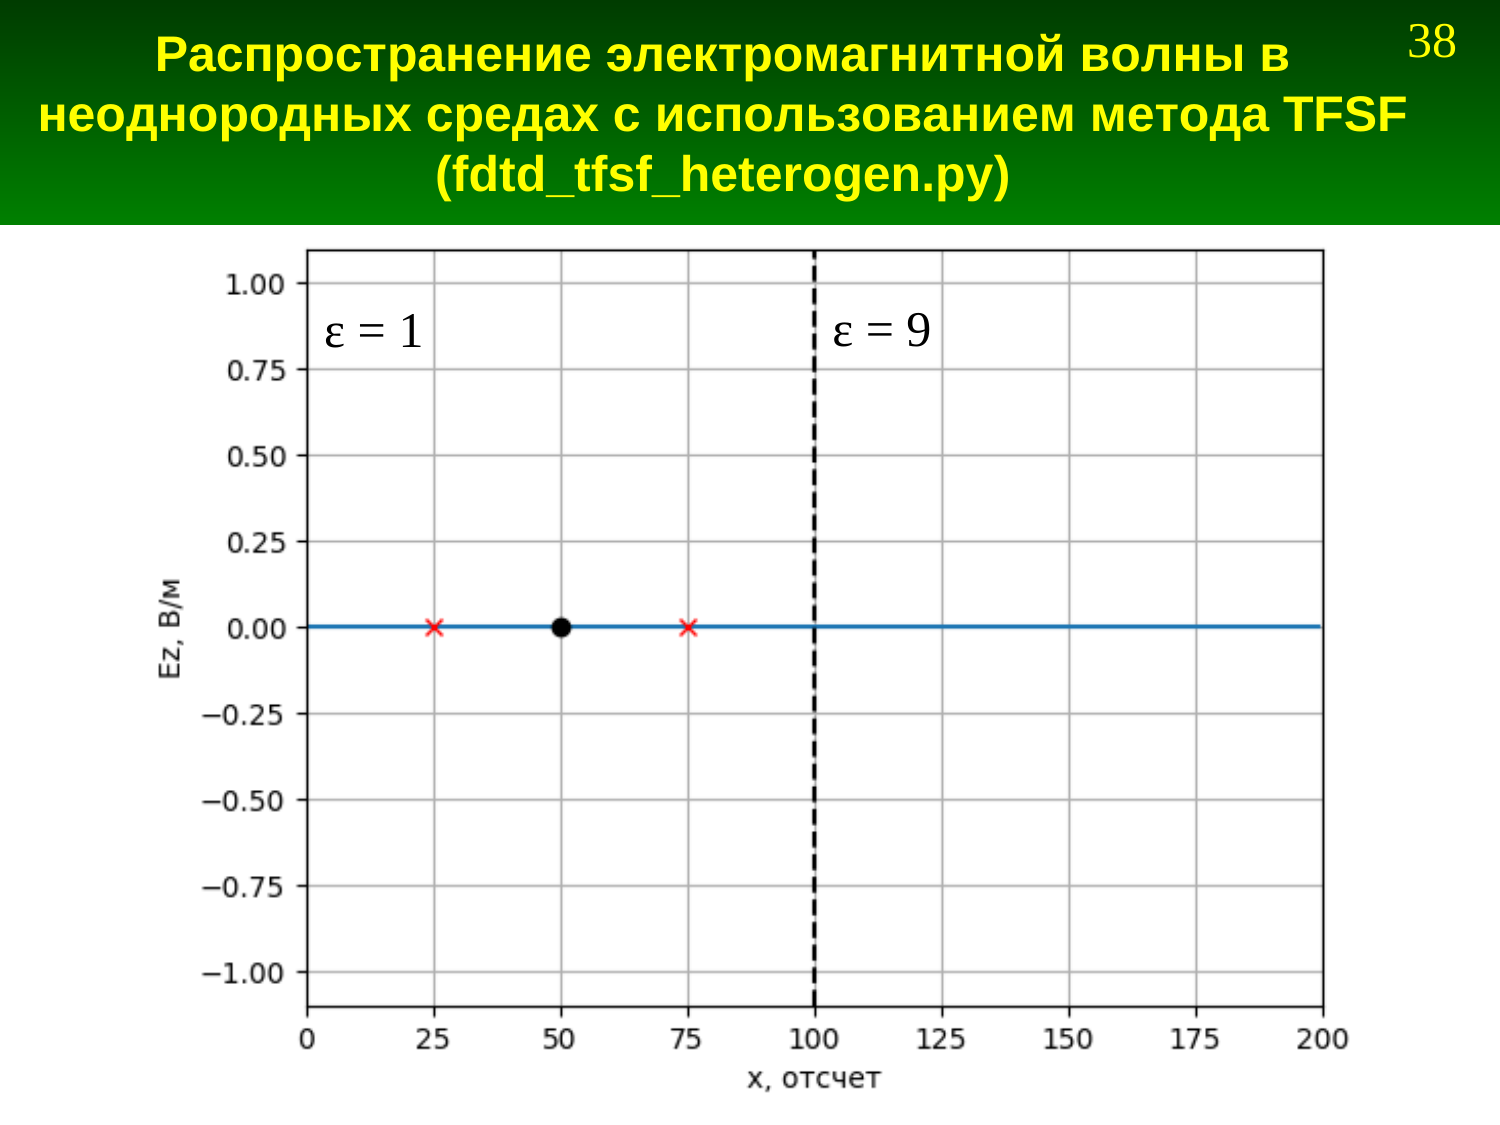

# Распространение электромагнитной волны в неоднородных средах с использованием метода TFSF (fdtd_tfsf_heterogen.py)
ε = 9
ε = 1